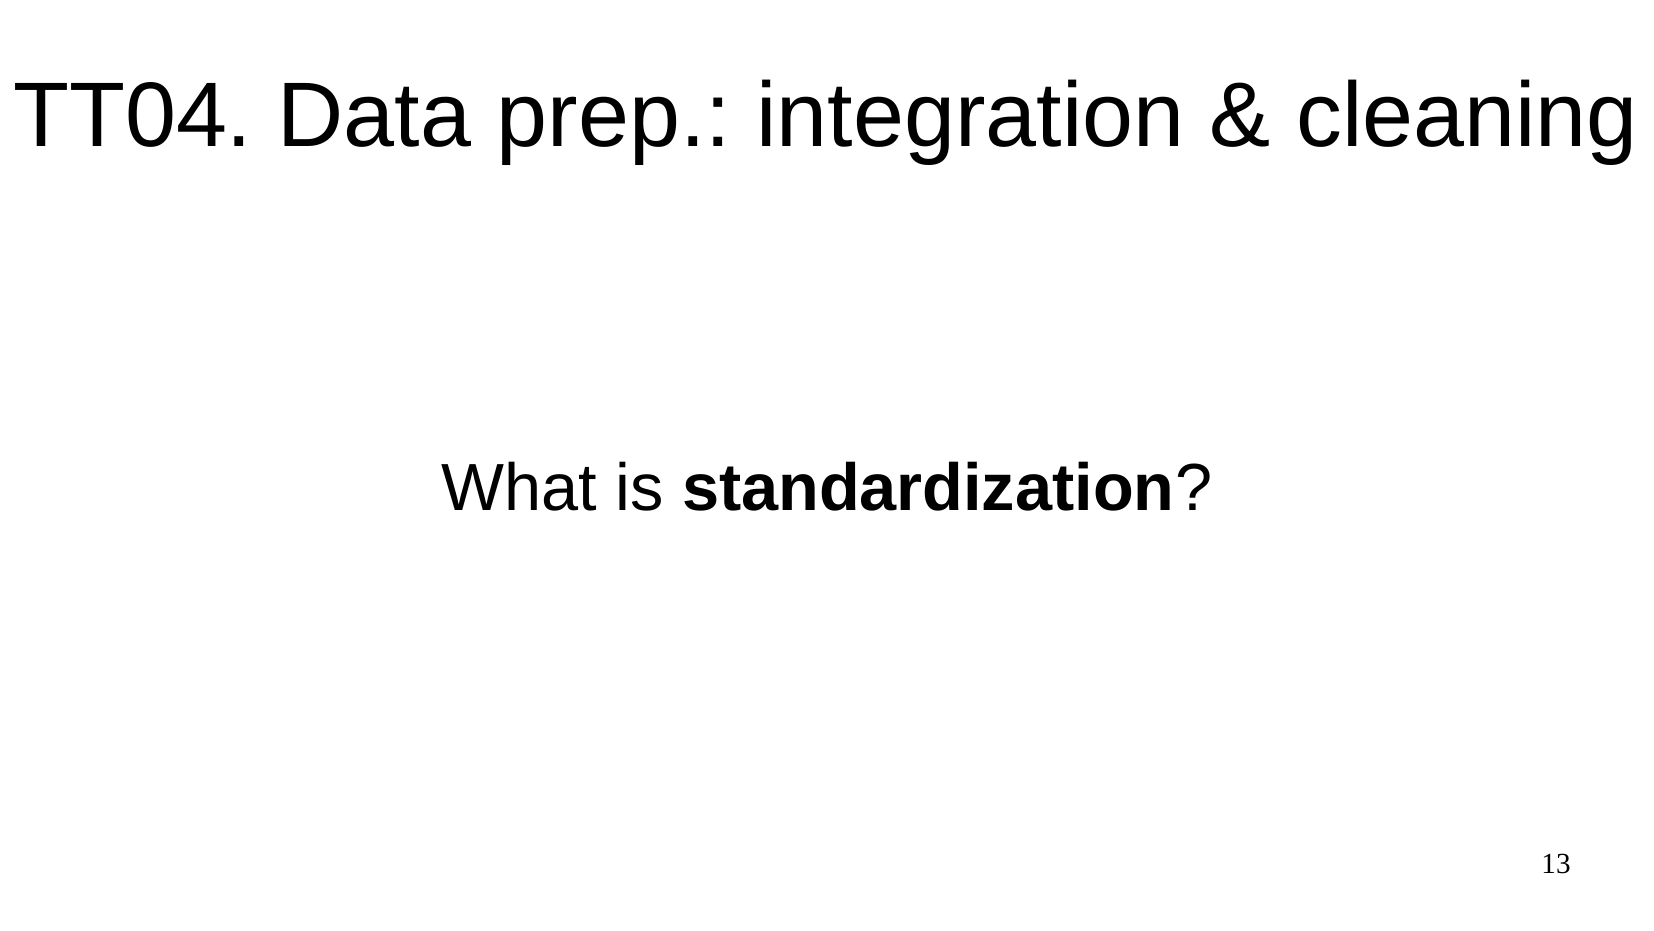

TT04. Data prep.: integration & cleaning
# What is standardization?
13